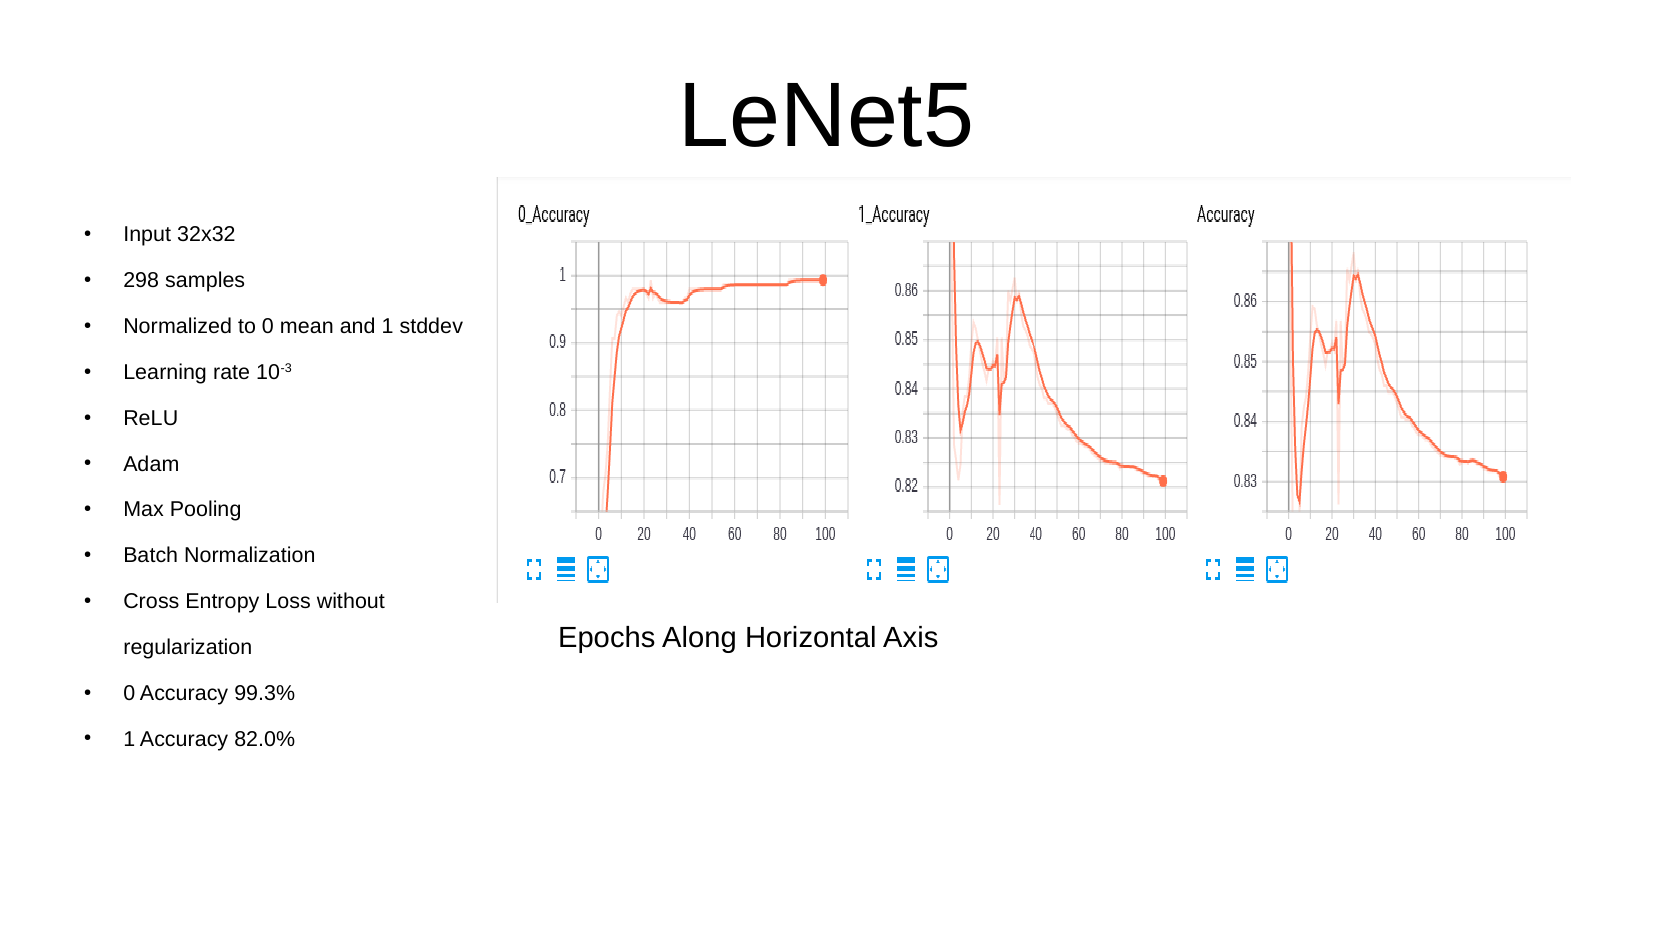

# LeNet5
Input 32x32
298 samples
Normalized to 0 mean and 1 stddev
Learning rate 10-3
ReLU
Adam
Max Pooling
Batch Normalization
Cross Entropy Loss without
regularization
0 Accuracy 99.3%
1 Accuracy 82.0%
Epochs Along Horizontal Axis